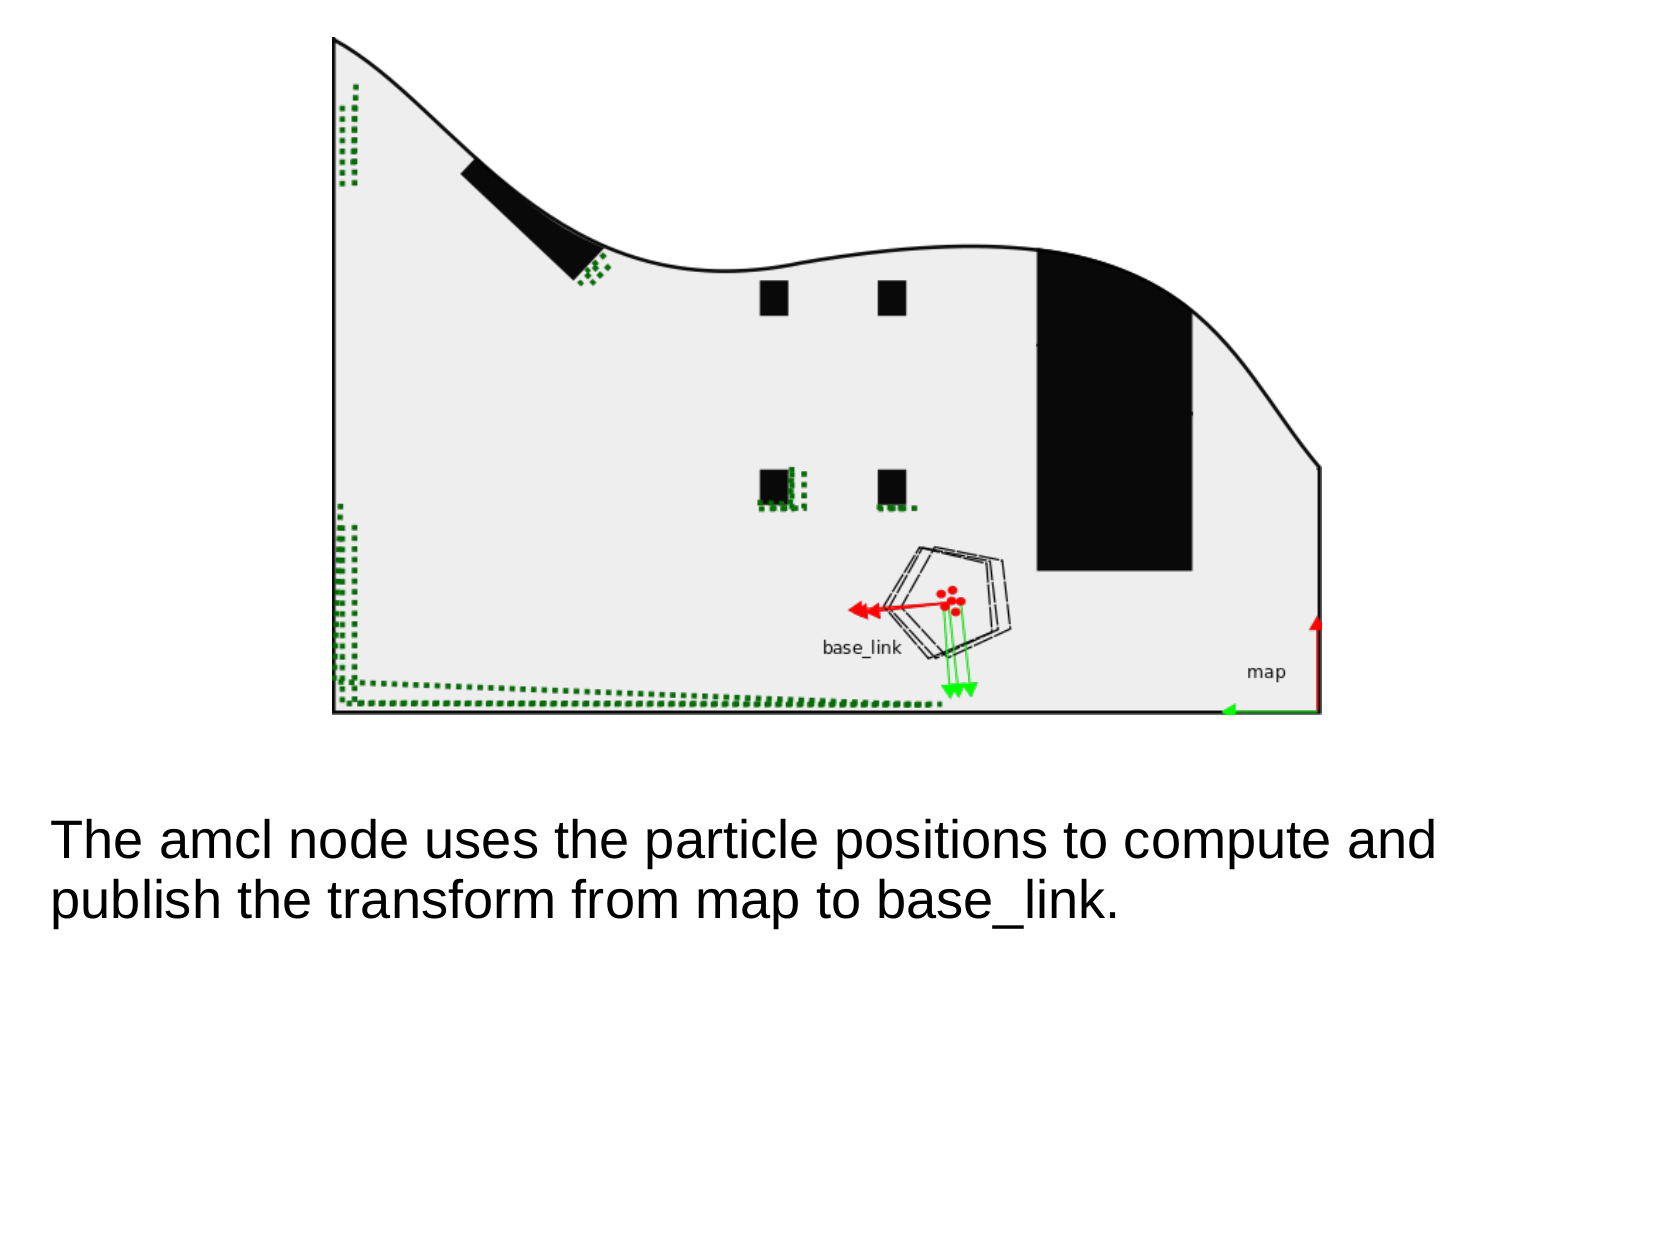

The amcl node uses the particle positions to compute and
publish the transform from map to base_link.